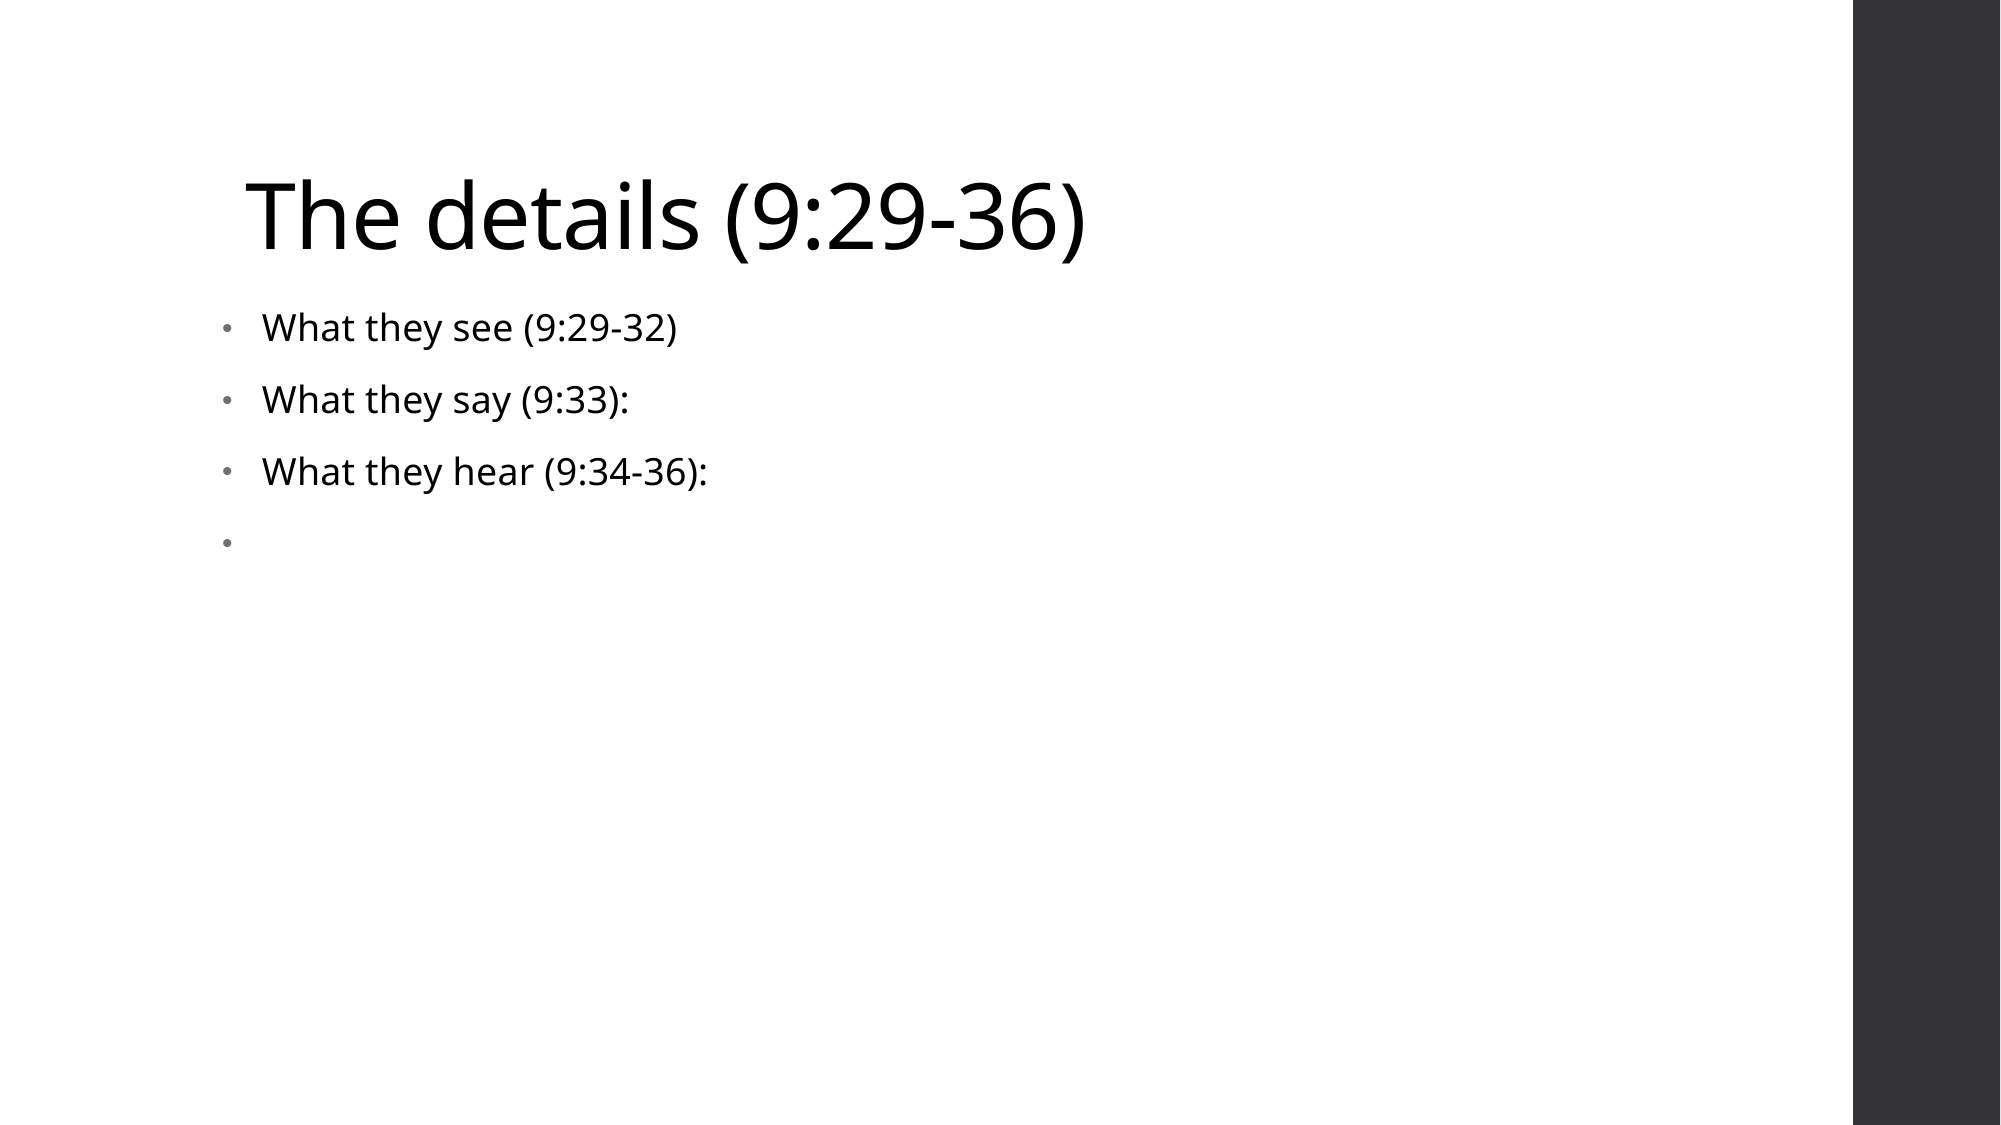

# The details (9:29-36)
 What they see (9:29-32)
 What they say (9:33):
 What they hear (9:34-36):